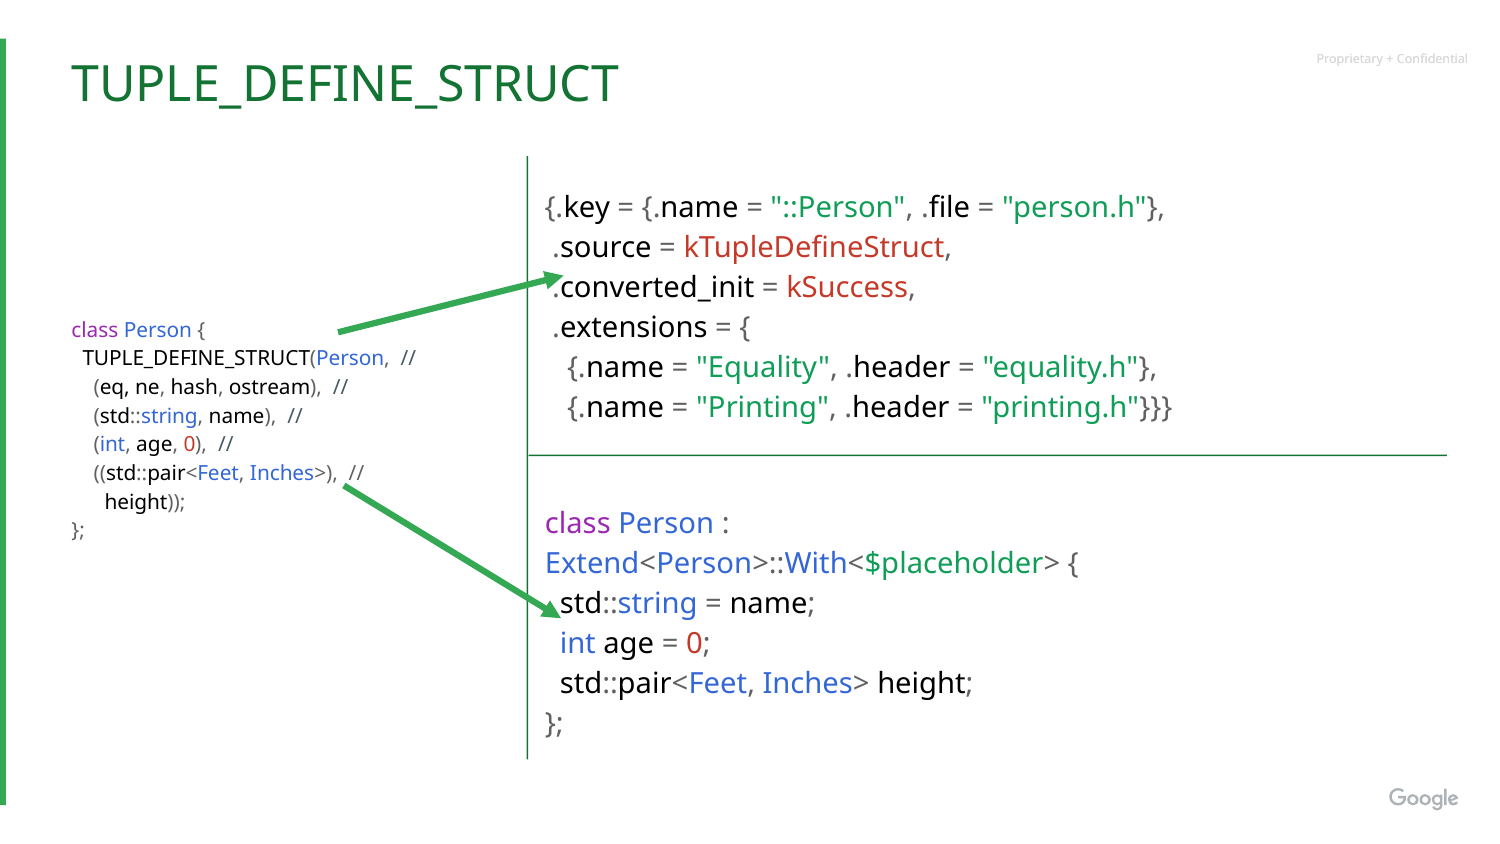

TUPLE_DEFINE_STRUCT
{.key = {.name = "::Person", .file = "person.h"},
 .source = kTupleDefineStruct,
 .converted_init = kSuccess,
 .extensions = {
 {.name = "Equality", .header = "equality.h"},
 {.name = "Printing", .header = "printing.h"}}}
# class Person {
 TUPLE_DEFINE_STRUCT(Person, //
 (eq, ne, hash, ostream), //
 (std::string, name), //
 (int, age, 0), //
 ((std::pair<Feet, Inches>), //
 height));
};
class Person : Extend<Person>::With<$placeholder> {
 std::string = name;
 int age = 0;
 std::pair<Feet, Inches> height;
};